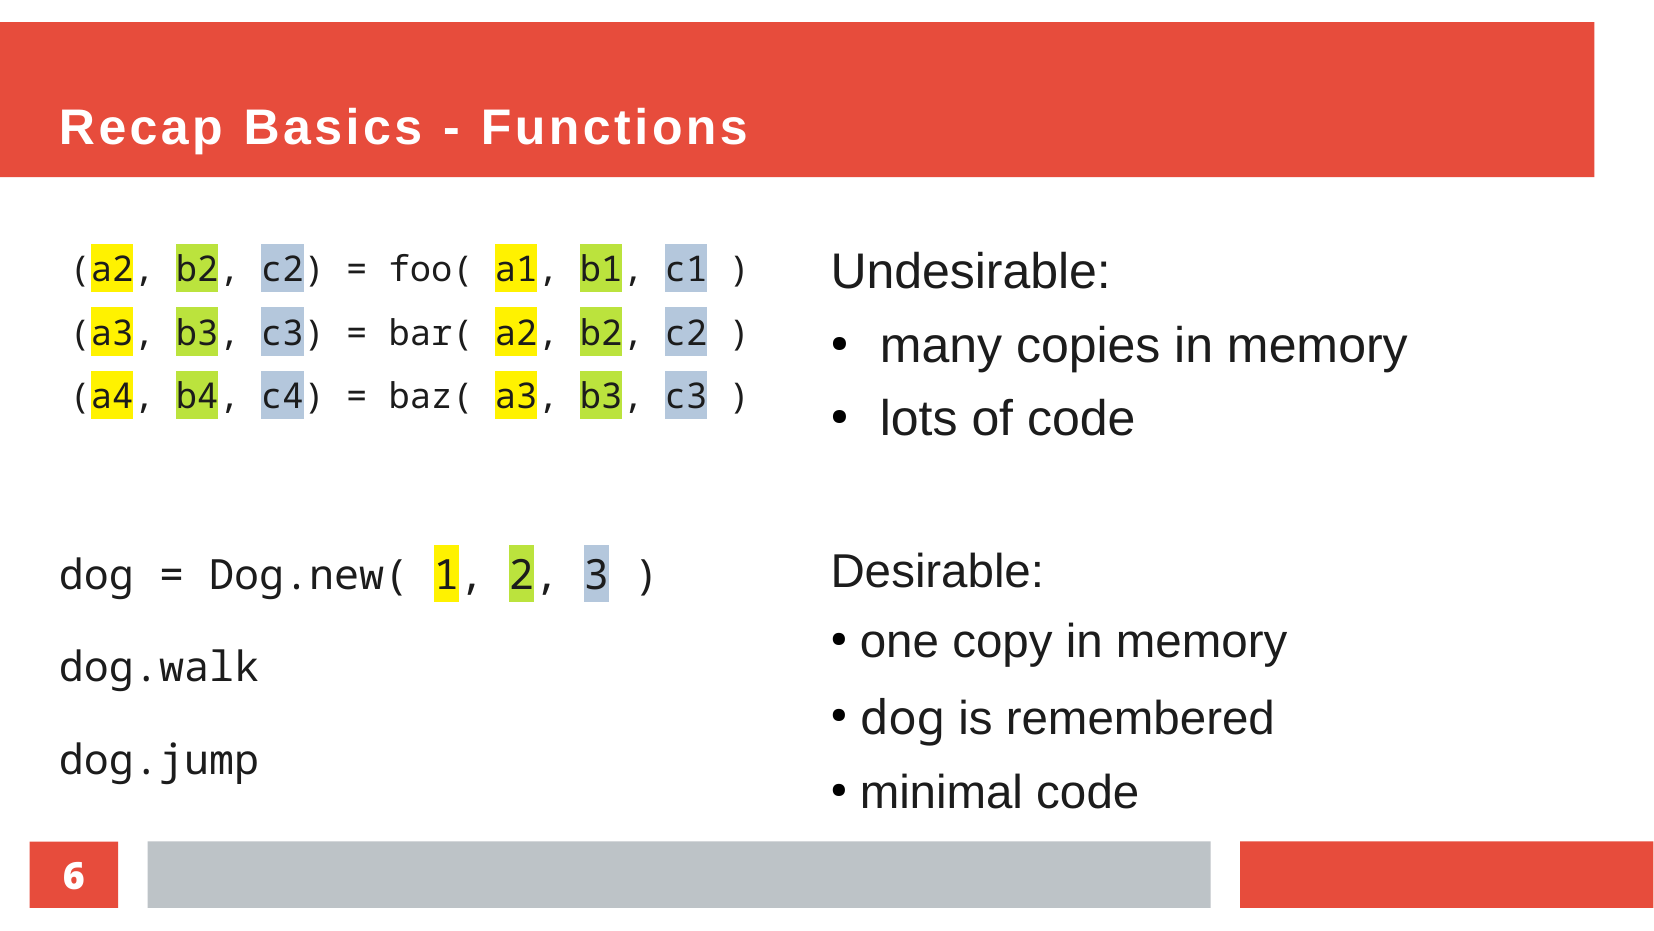

# Recap Basics - Functions
(a2, b2, c2) = foo( a1, b1, c1 )
(a3, b3, c3) = bar( a2, b2, c2 )
(a4, b4, c4) = baz( a3, b3, c3 )
Undesirable:
 many copies in memory
 lots of code
dog = Dog.new( 1, 2, 3 )
dog.walk
dog.jump
Desirable:
 one copy in memory
 dog is remembered
 minimal code
6